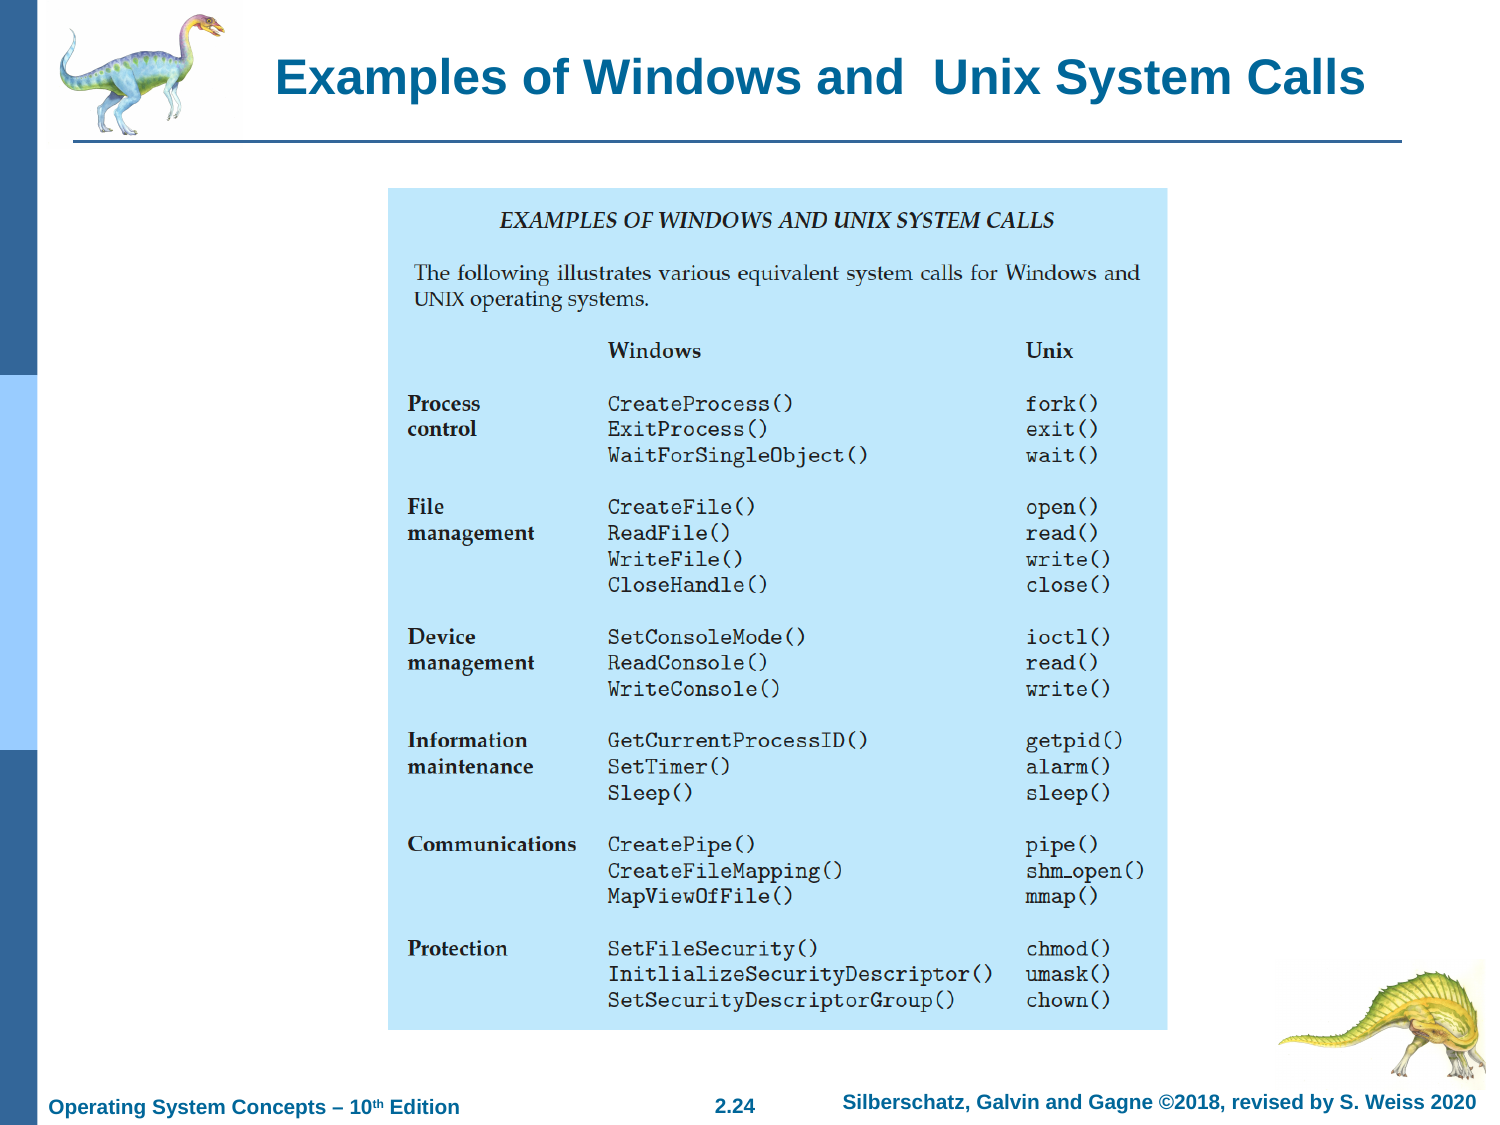

# Examples of Windows and Unix System Calls